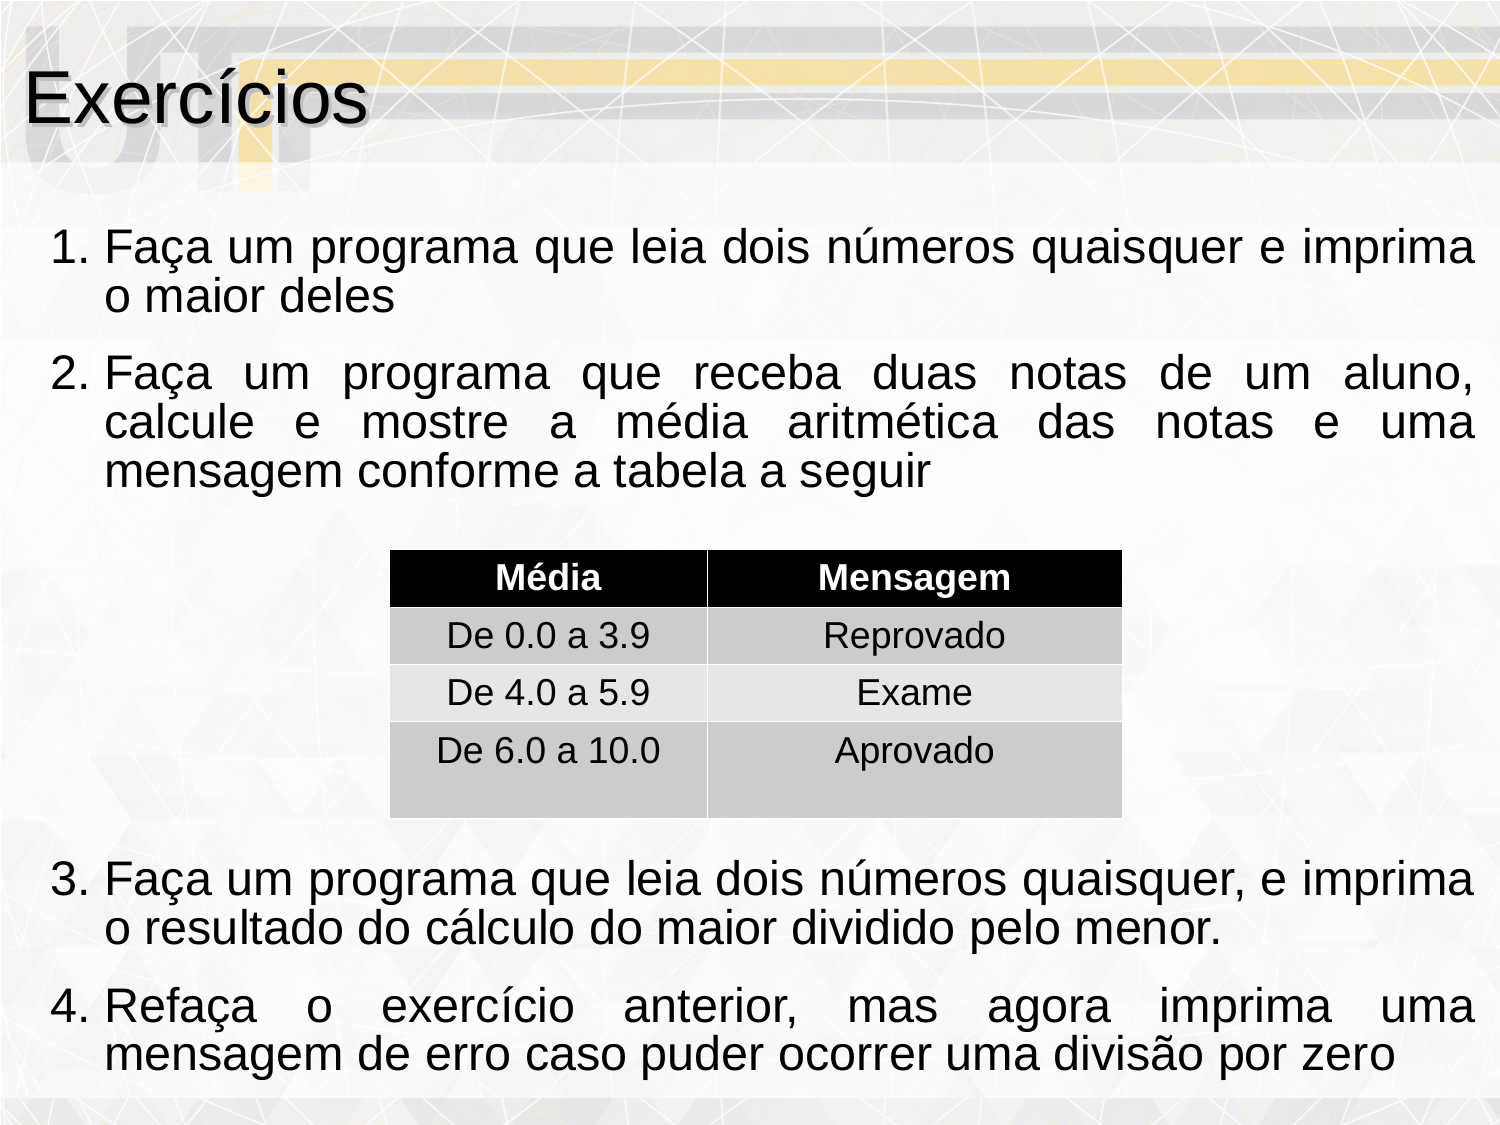

# Exercícios
Faça um programa que leia dois números quaisquer e imprima o maior deles
Faça um programa que receba duas notas de um aluno, calcule e mostre a média aritmética das notas e uma mensagem conforme a tabela a seguir
Faça um programa que leia dois números quaisquer, e imprima o resultado do cálculo do maior dividido pelo menor.
Refaça o exercício anterior, mas agora imprima uma mensagem de erro caso puder ocorrer uma divisão por zero
| Média | Mensagem |
| --- | --- |
| De 0.0 a 3.9 | Reprovado |
| De 4.0 a 5.9 | Exame |
| De 6.0 a 10.0 | Aprovado |